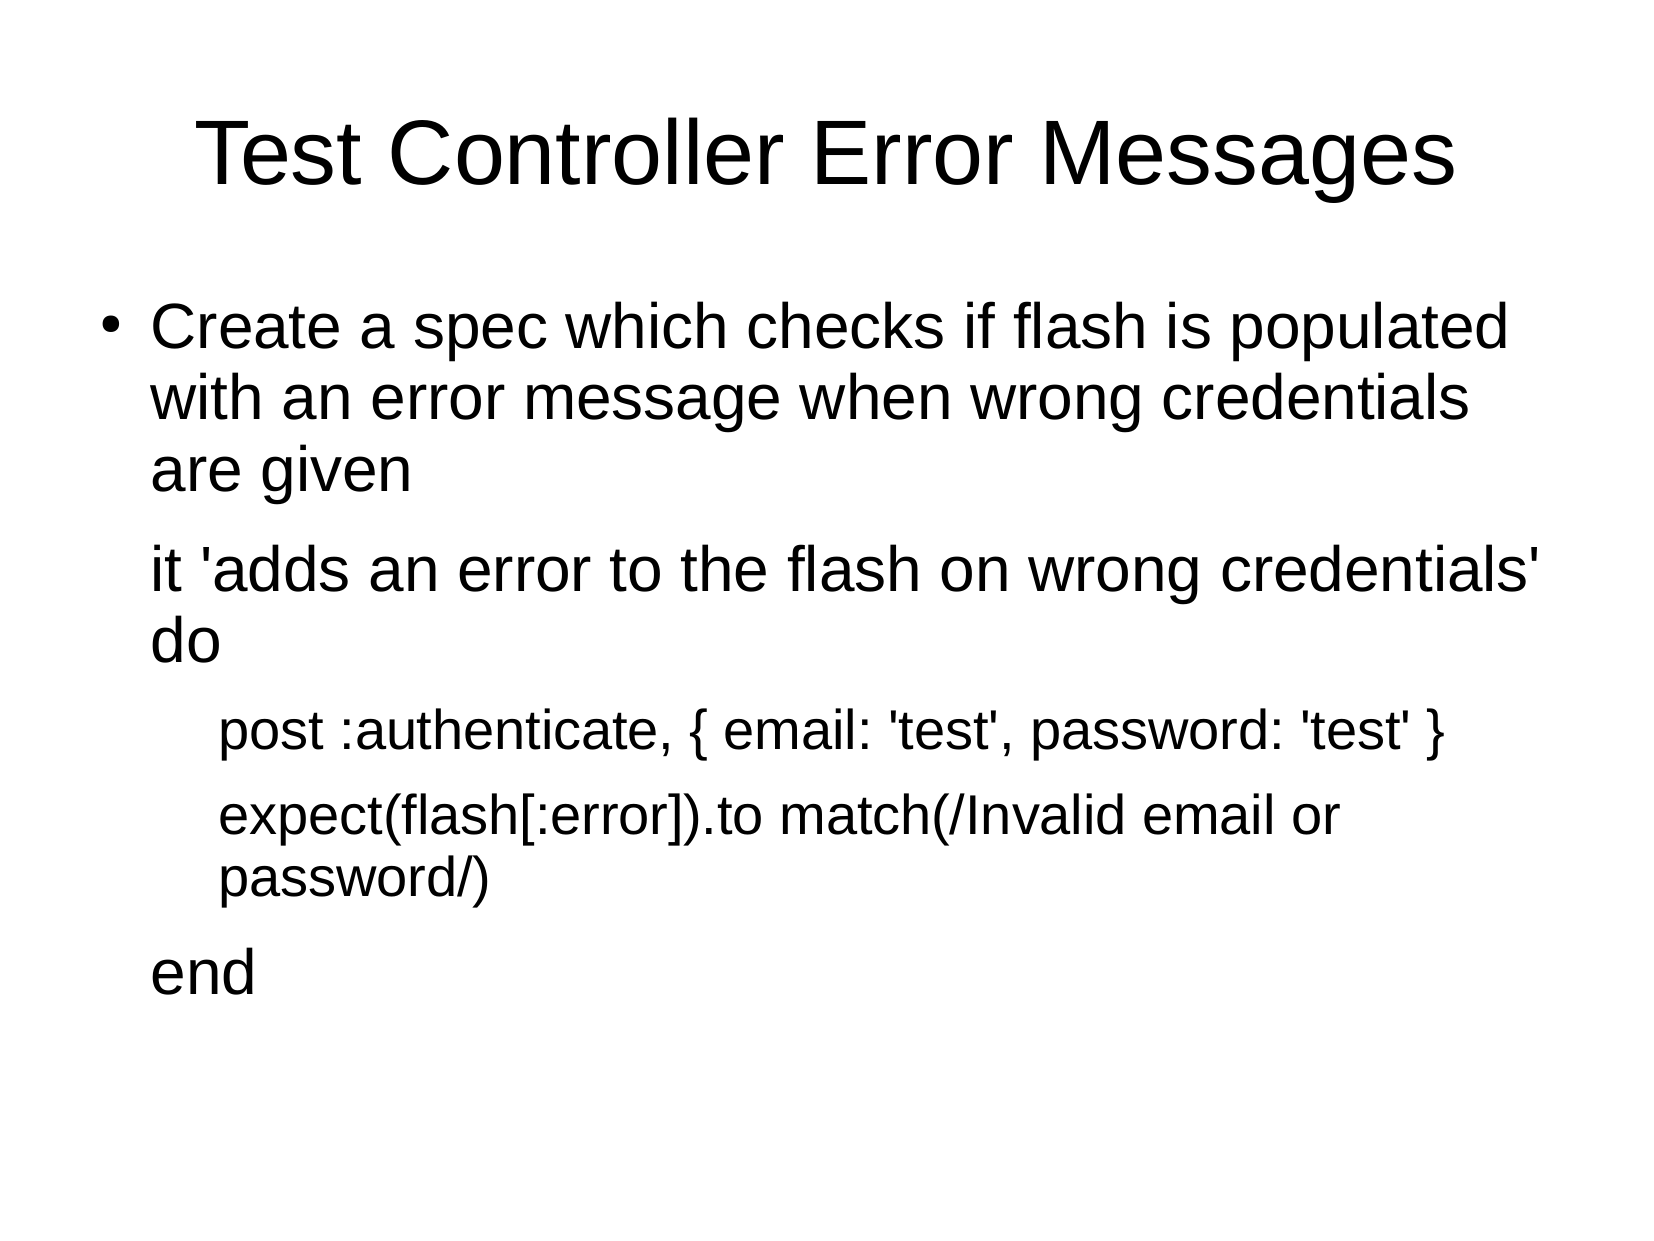

# Test Controller Error Messages
Create a spec which checks if flash is populated with an error message when wrong credentials are given
it 'adds an error to the flash on wrong credentials' do
post :authenticate, { email: 'test', password: 'test' }
expect(flash[:error]).to match(/Invalid email or password/)
end